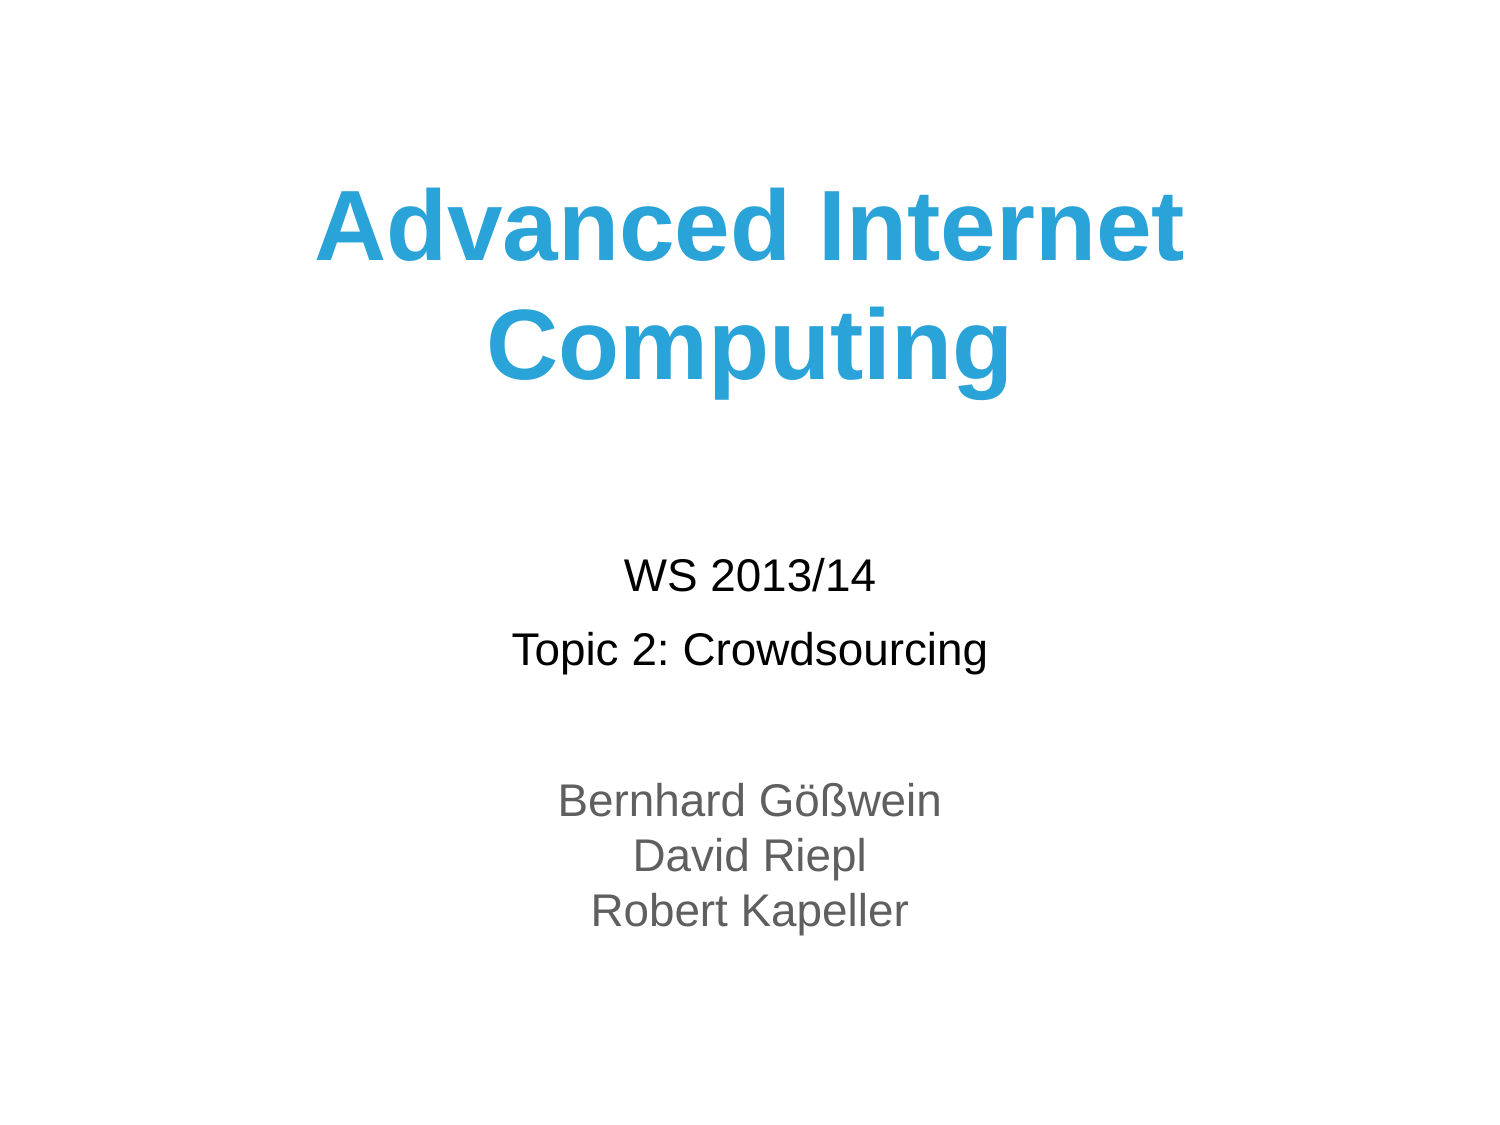

# Advanced Internet Computing
WS 2013/14
Topic 2: Crowdsourcing
Bernhard Gößwein
David Riepl
Robert Kapeller